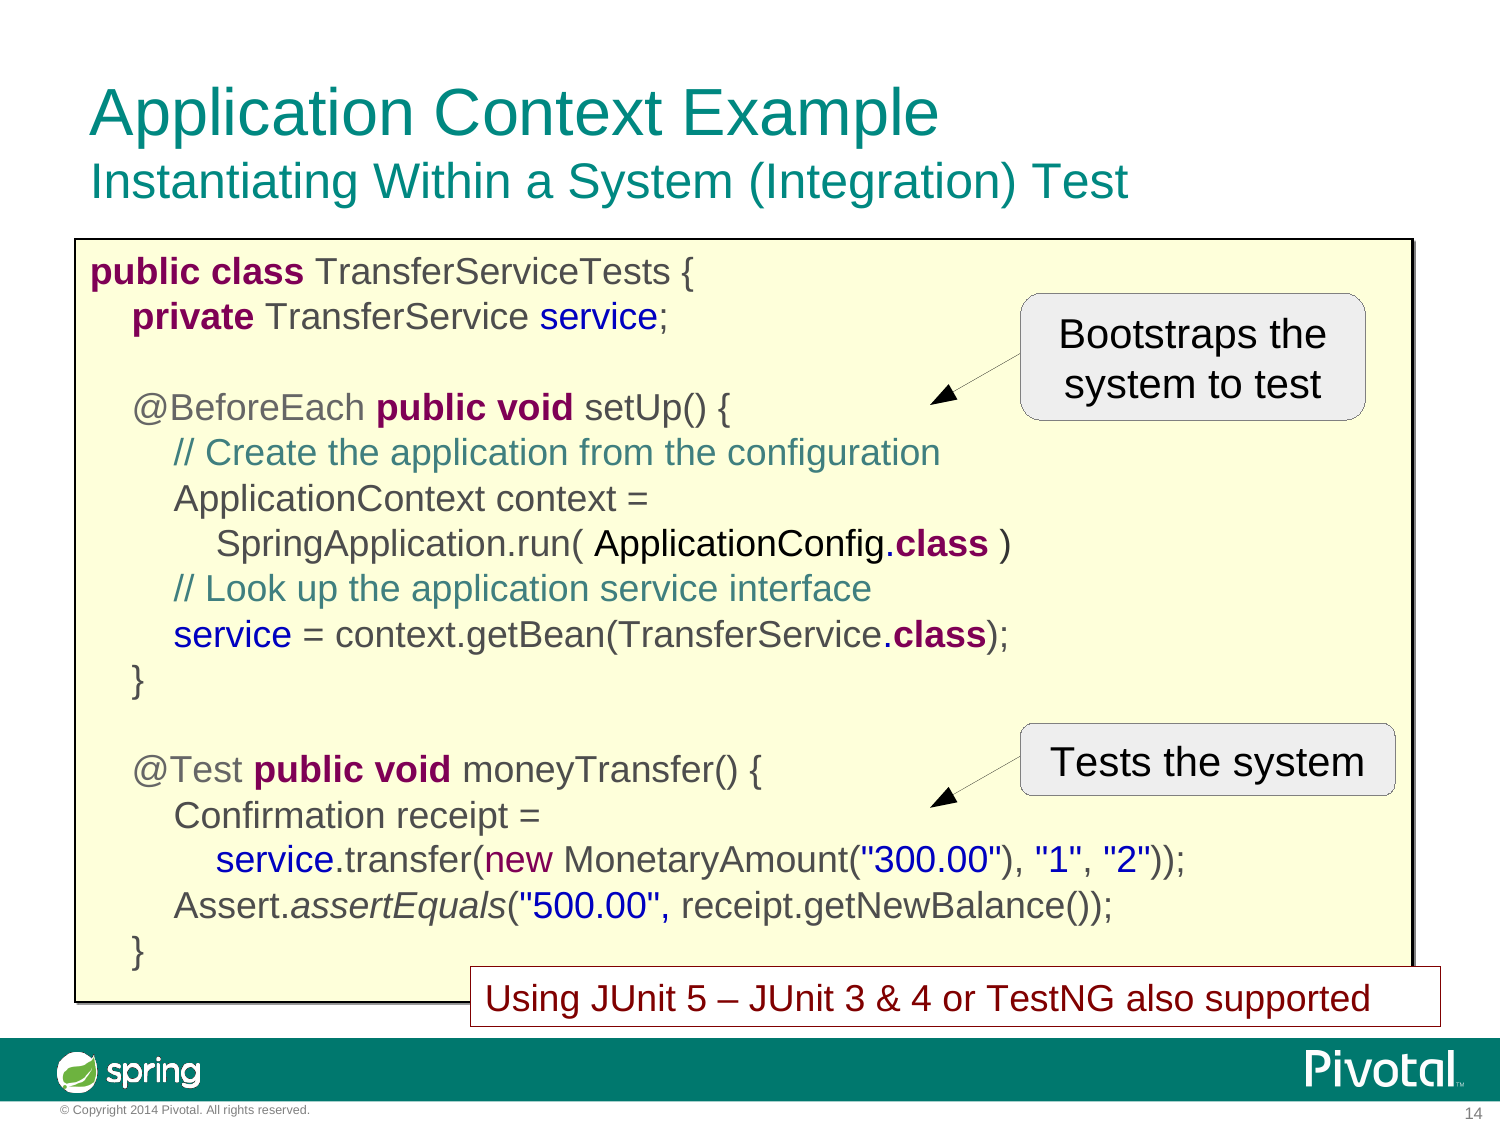

# Application Context Example Instantiating Within a System (Integration) Test
public class TransferServiceTests {
 private TransferService service;
 @BeforeEach public void setUp() {
 // Create the application from the configuration
 ApplicationContext context =
 SpringApplication.run( ApplicationConfig.class )
 // Look up the application service interface
 service = context.getBean(TransferService.class);
 }
 @Test public void moneyTransfer() {
 Confirmation receipt =
 service.transfer(new MonetaryAmount("300.00"), "1", "2"));
 Assert.assertEquals("500.00", receipt.getNewBalance());
 }
Bootstraps the system to test
Tests the system
Using JUnit 5 – JUnit 3 & 4 or TestNG also supported